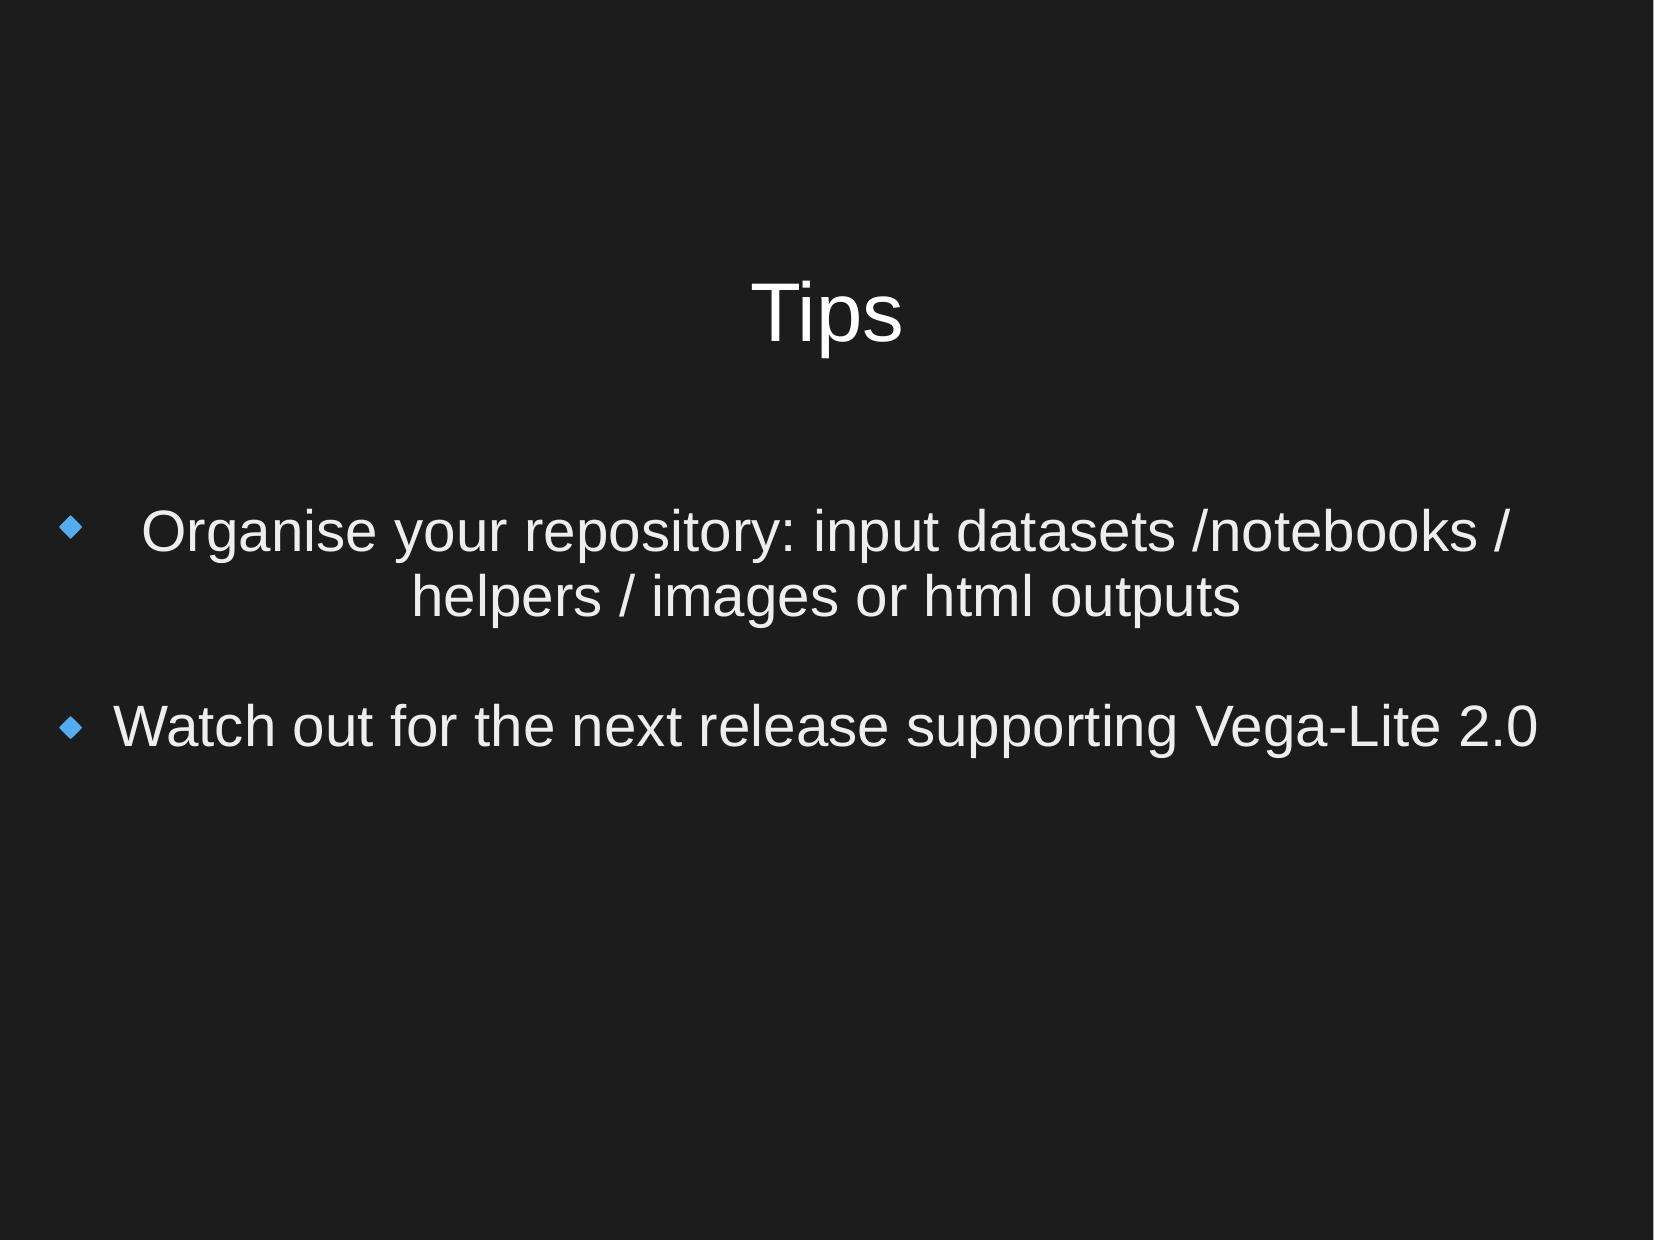

Tips
Organise your repository: input datasets /notebooks / helpers / images or html outputs
Watch out for the next release supporting Vega-Lite 2.0